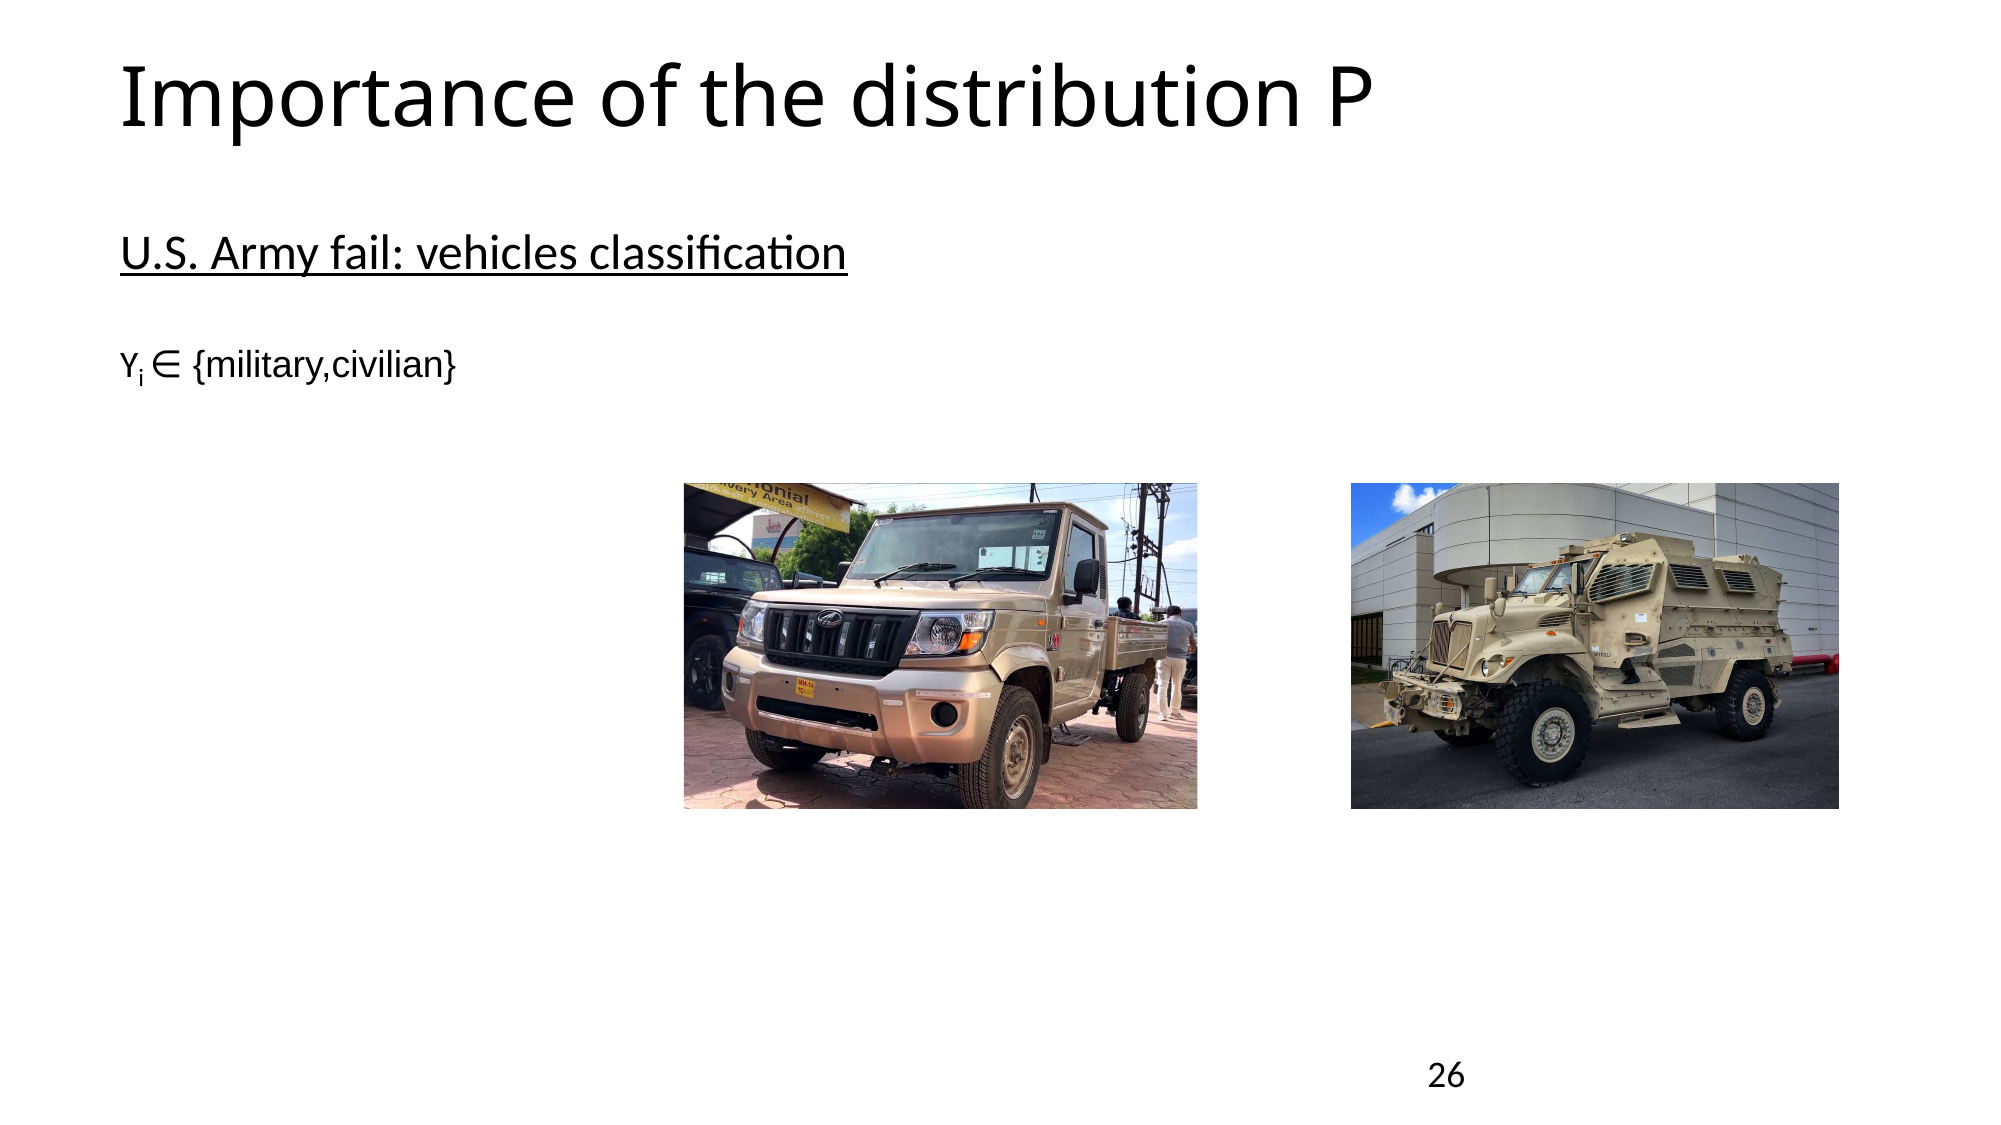

Importance of the distribution P
U.S. Army fail: vehicles classification
Yi ∈ {military,civilian}
13